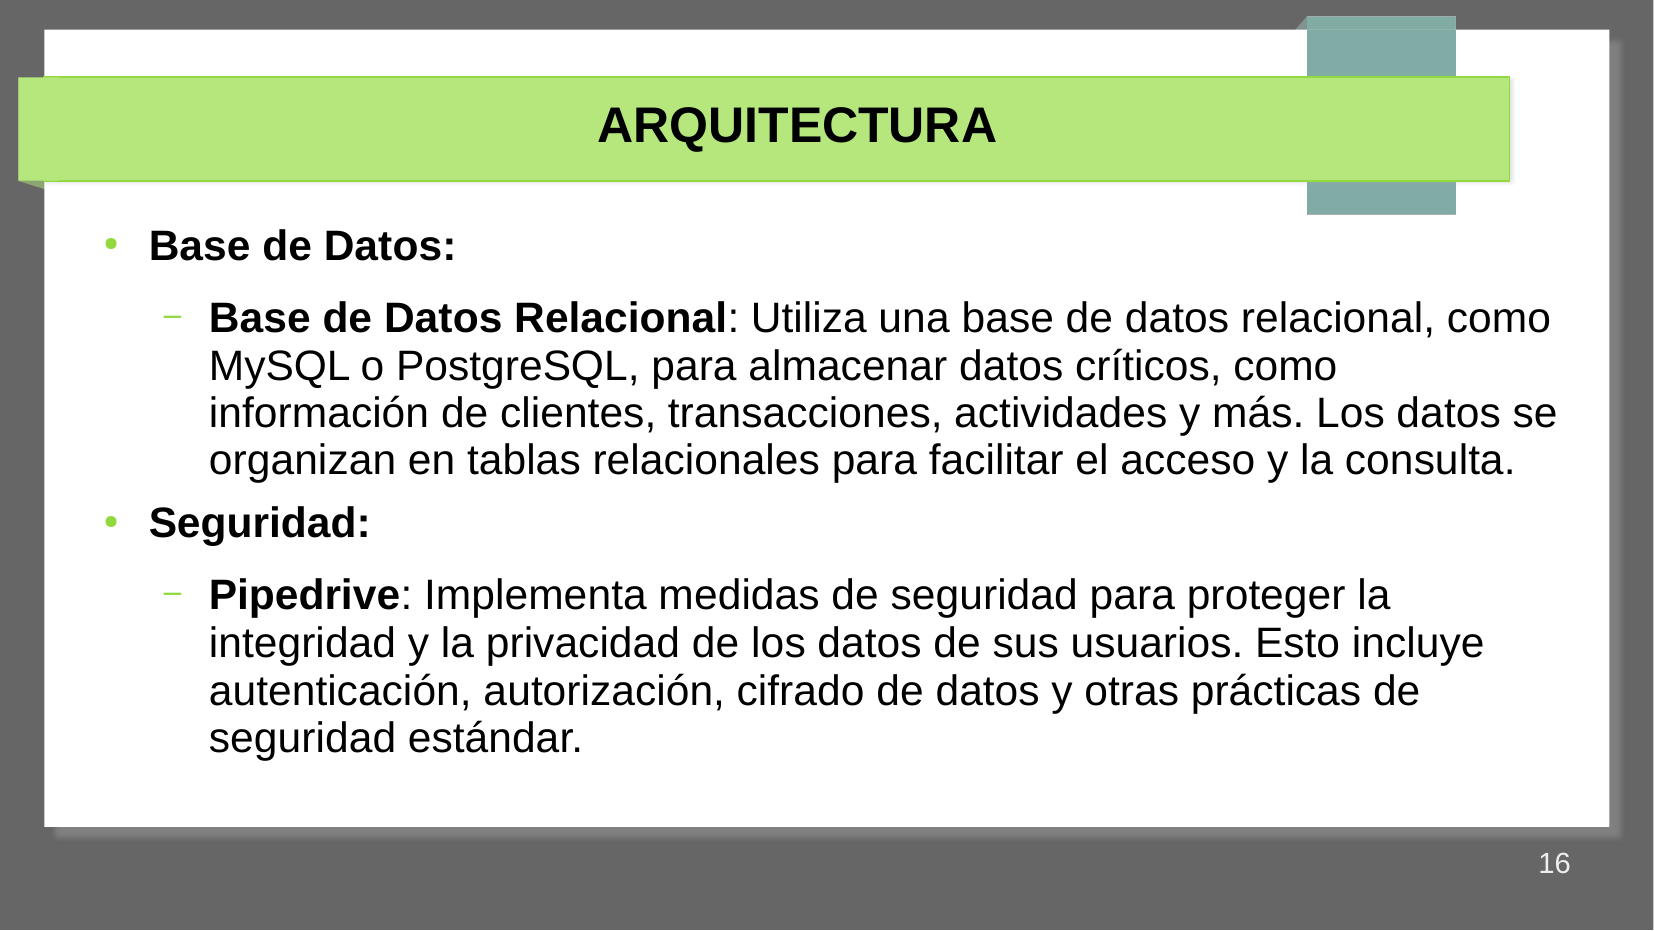

# ARQUITECTURA
Base de Datos:
Base de Datos Relacional: Utiliza una base de datos relacional, como MySQL o PostgreSQL, para almacenar datos críticos, como información de clientes, transacciones, actividades y más. Los datos se organizan en tablas relacionales para facilitar el acceso y la consulta.
Seguridad:
Pipedrive: Implementa medidas de seguridad para proteger la integridad y la privacidad de los datos de sus usuarios. Esto incluye autenticación, autorización, cifrado de datos y otras prácticas de seguridad estándar.
16